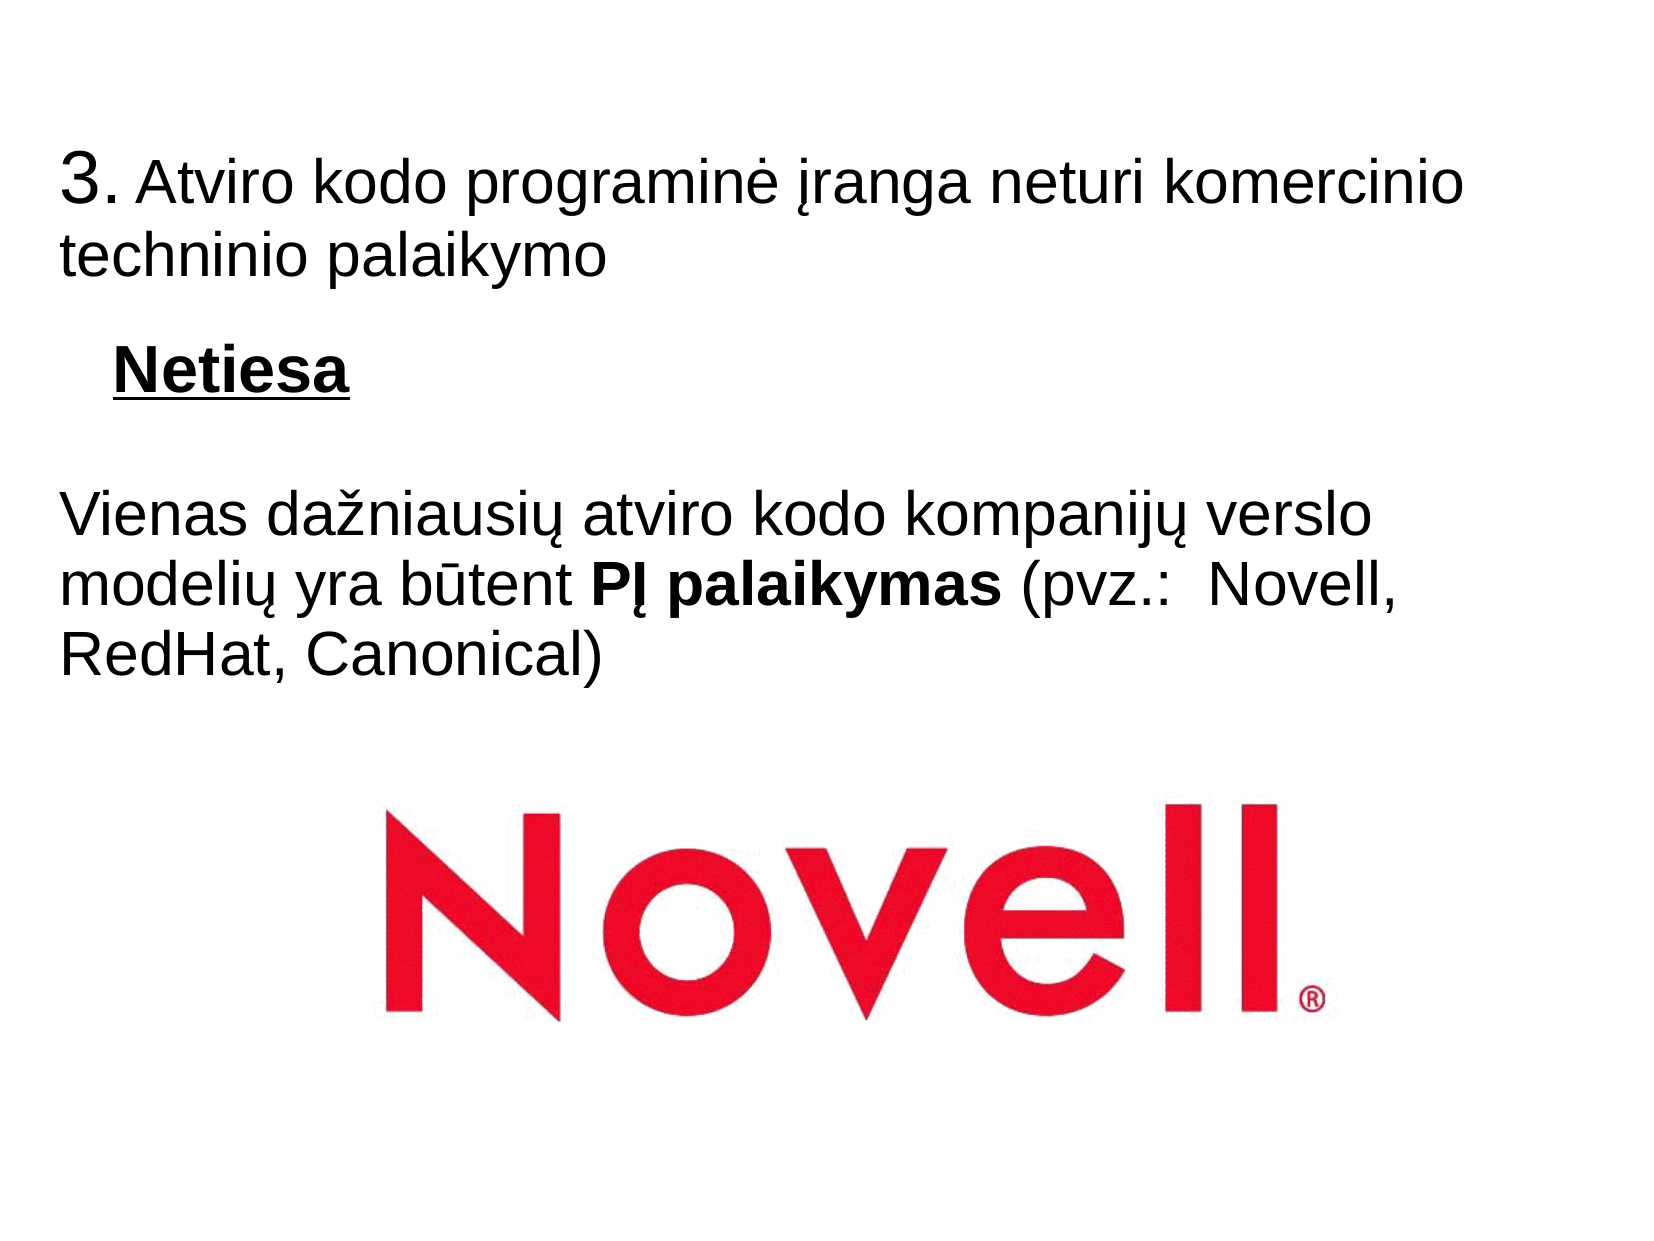

3. Atviro kodo programinė įranga neturi komercinio techninio palaikymo
Netiesa
Vienas dažniausių atviro kodo kompanijų verslo modelių yra būtent PĮ palaikymas (pvz.: Novell, RedHat, Canonical)